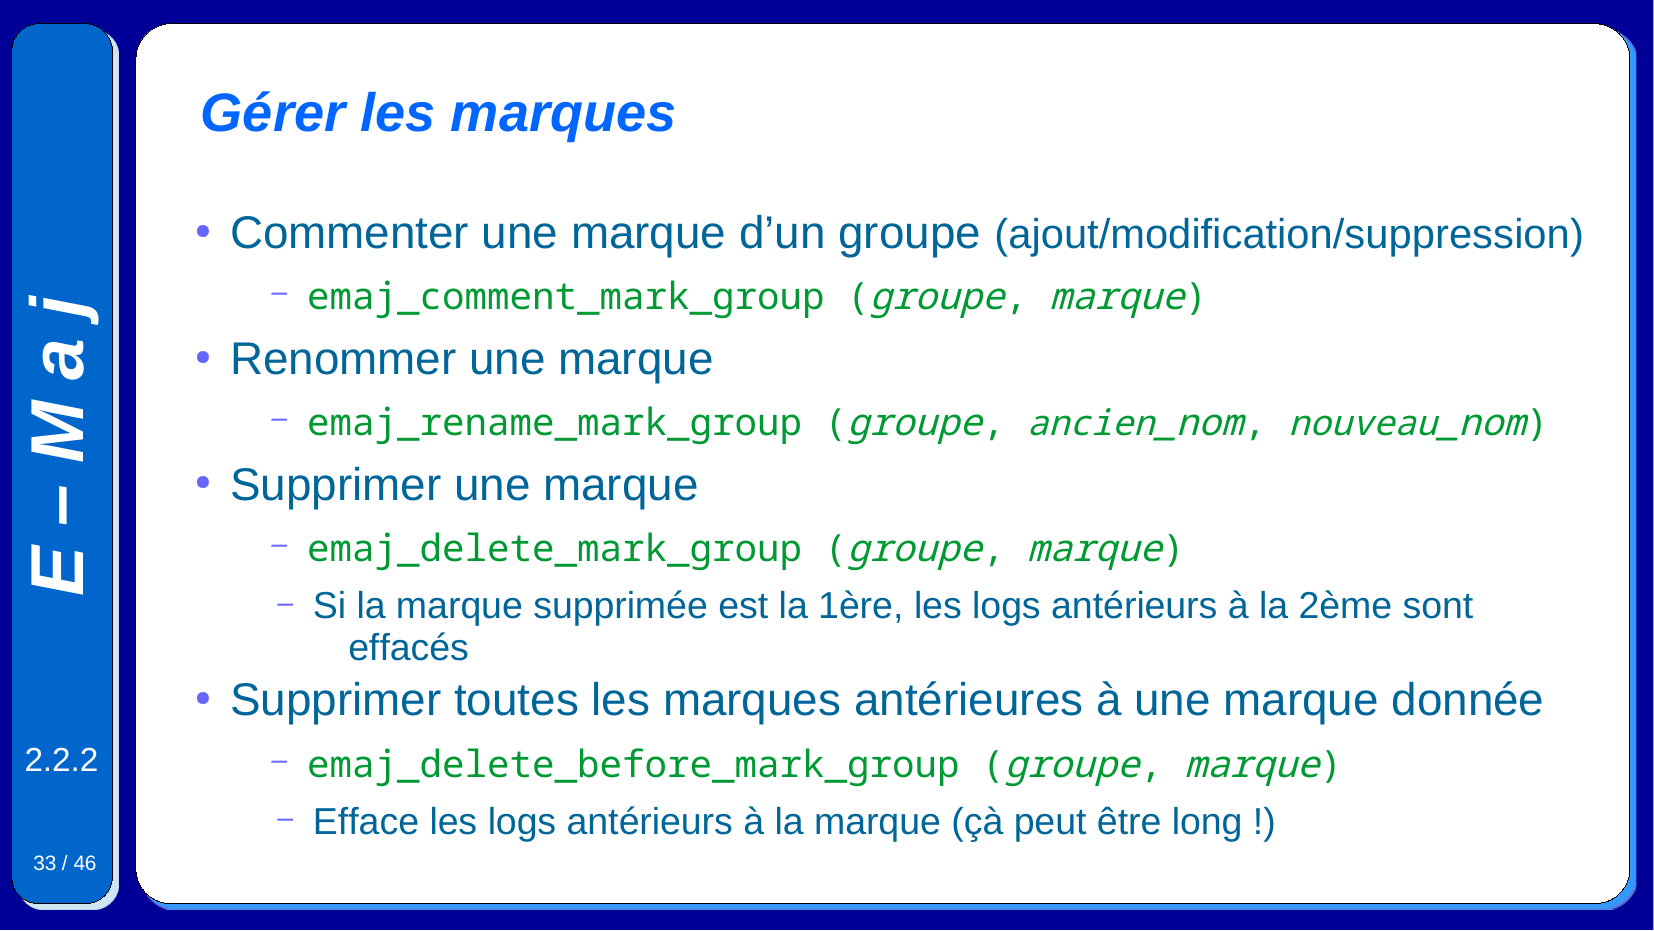

# Gérer les marques
Commenter une marque d’un groupe (ajout/modification/suppression)
emaj_comment_mark_group (groupe, marque)
Renommer une marque
emaj_rename_mark_group (groupe, ancien_nom, nouveau_nom)
Supprimer une marque
emaj_delete_mark_group (groupe, marque)
Si la marque supprimée est la 1ère, les logs antérieurs à la 2ème sont effacés
Supprimer toutes les marques antérieures à une marque donnée
emaj_delete_before_mark_group (groupe, marque)
Efface les logs antérieurs à la marque (çà peut être long !)